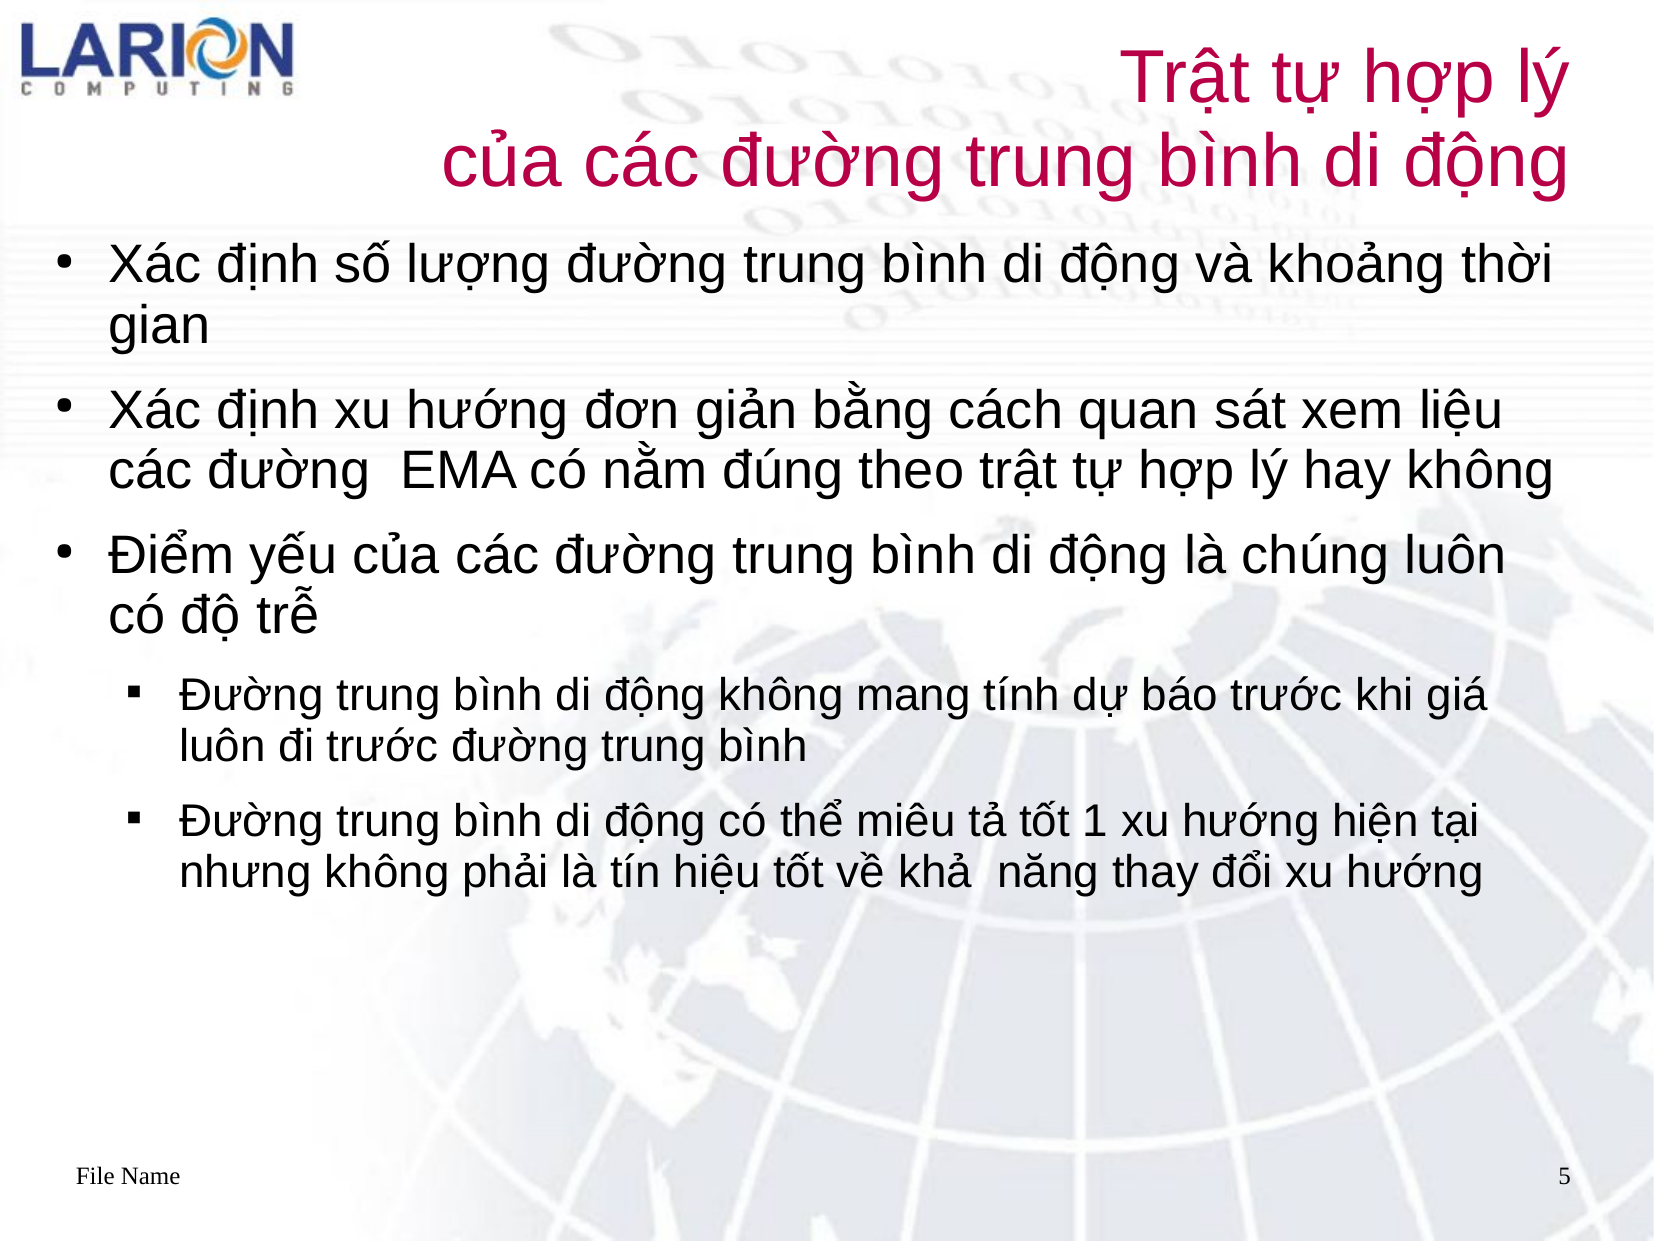

# Trật tự hợp lý của các đường trung bình di động
Xác định số lượng đường trung bình di động và khoảng thời gian
Xác định xu hướng đơn giản bằng cách quan sát xem liệu các đường EMA có nằm đúng theo trật tự hợp lý hay không
Điểm yếu của các đường trung bình di động là chúng luôn có độ trễ
Đường trung bình di động không mang tính dự báo trước khi giá luôn đi trước đường trung bình
Đường trung bình di động có thể miêu tả tốt 1 xu hướng hiện tại nhưng không phải là tín hiệu tốt về khả năng thay đổi xu hướng
File Name
5